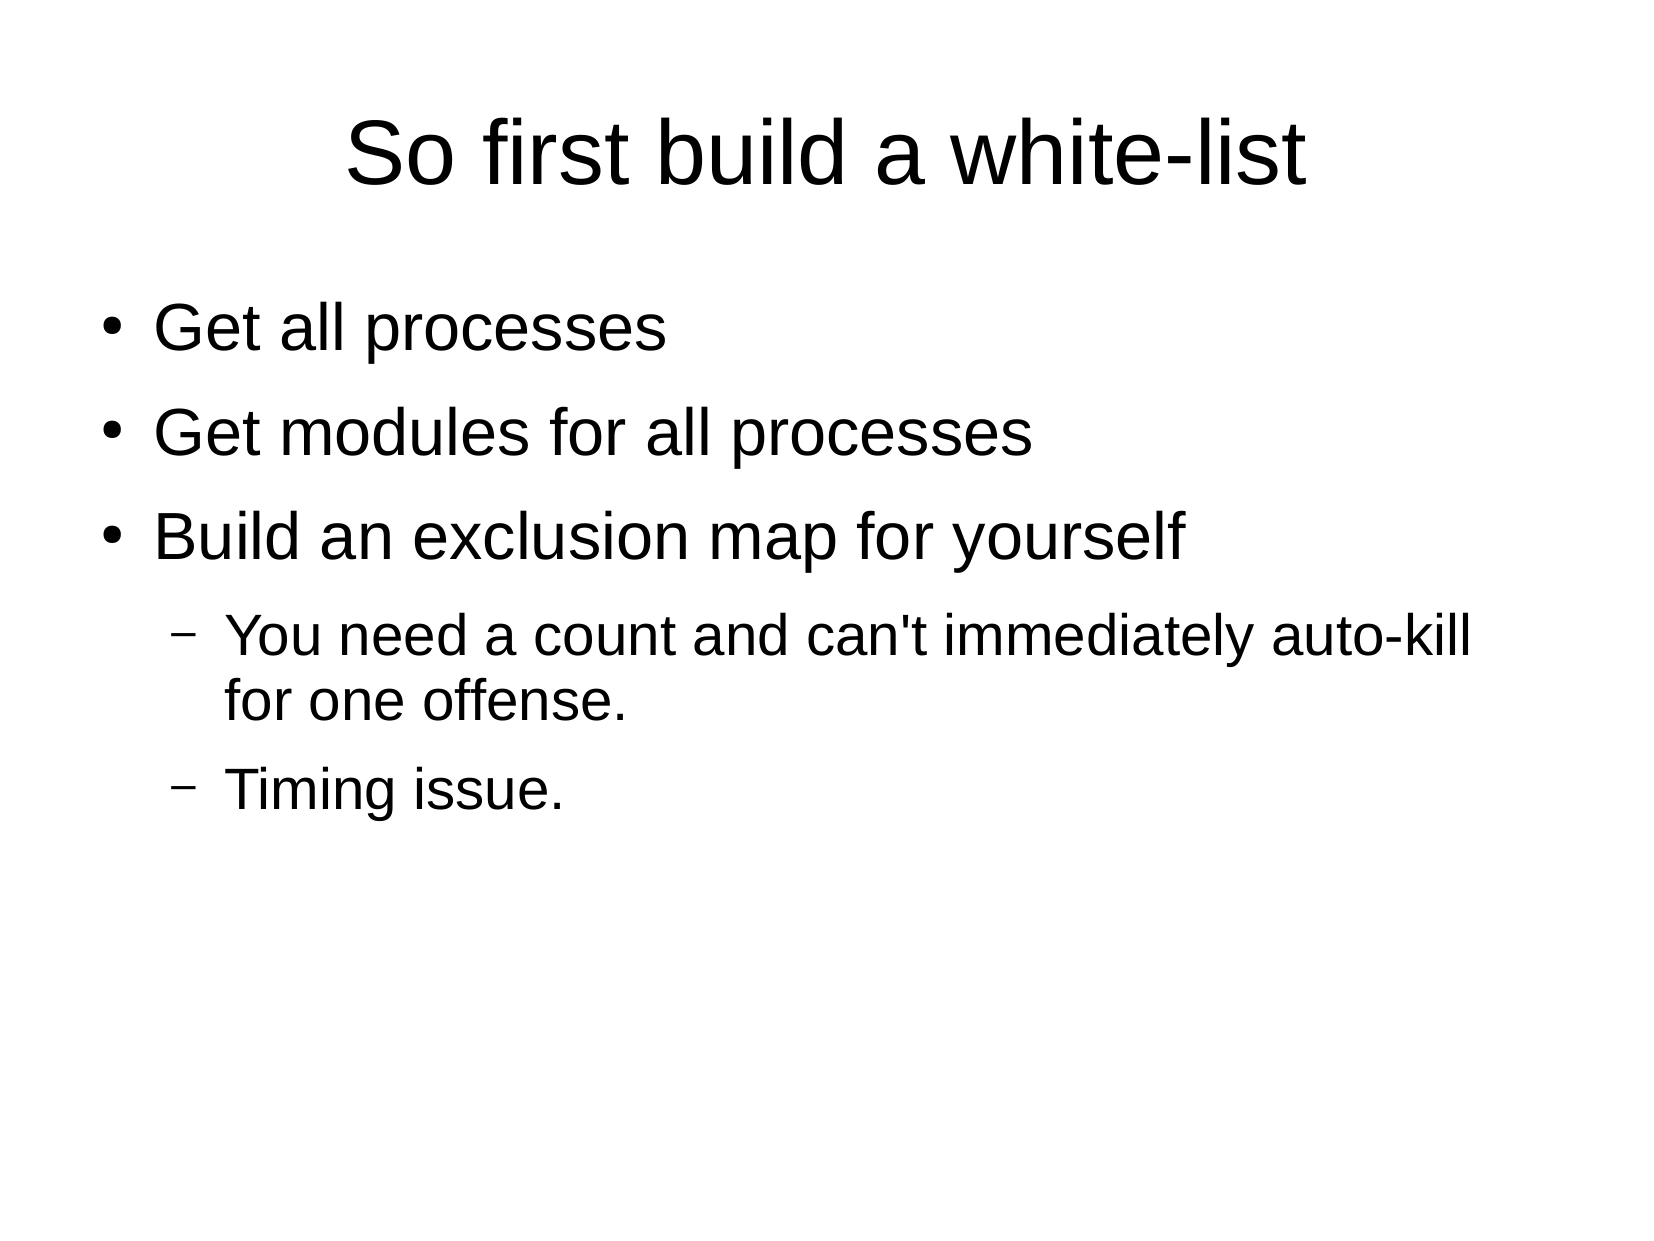

# So first build a white-list
Get all processes
Get modules for all processes
Build an exclusion map for yourself
You need a count and can't immediately auto-kill for one offense.
Timing issue.